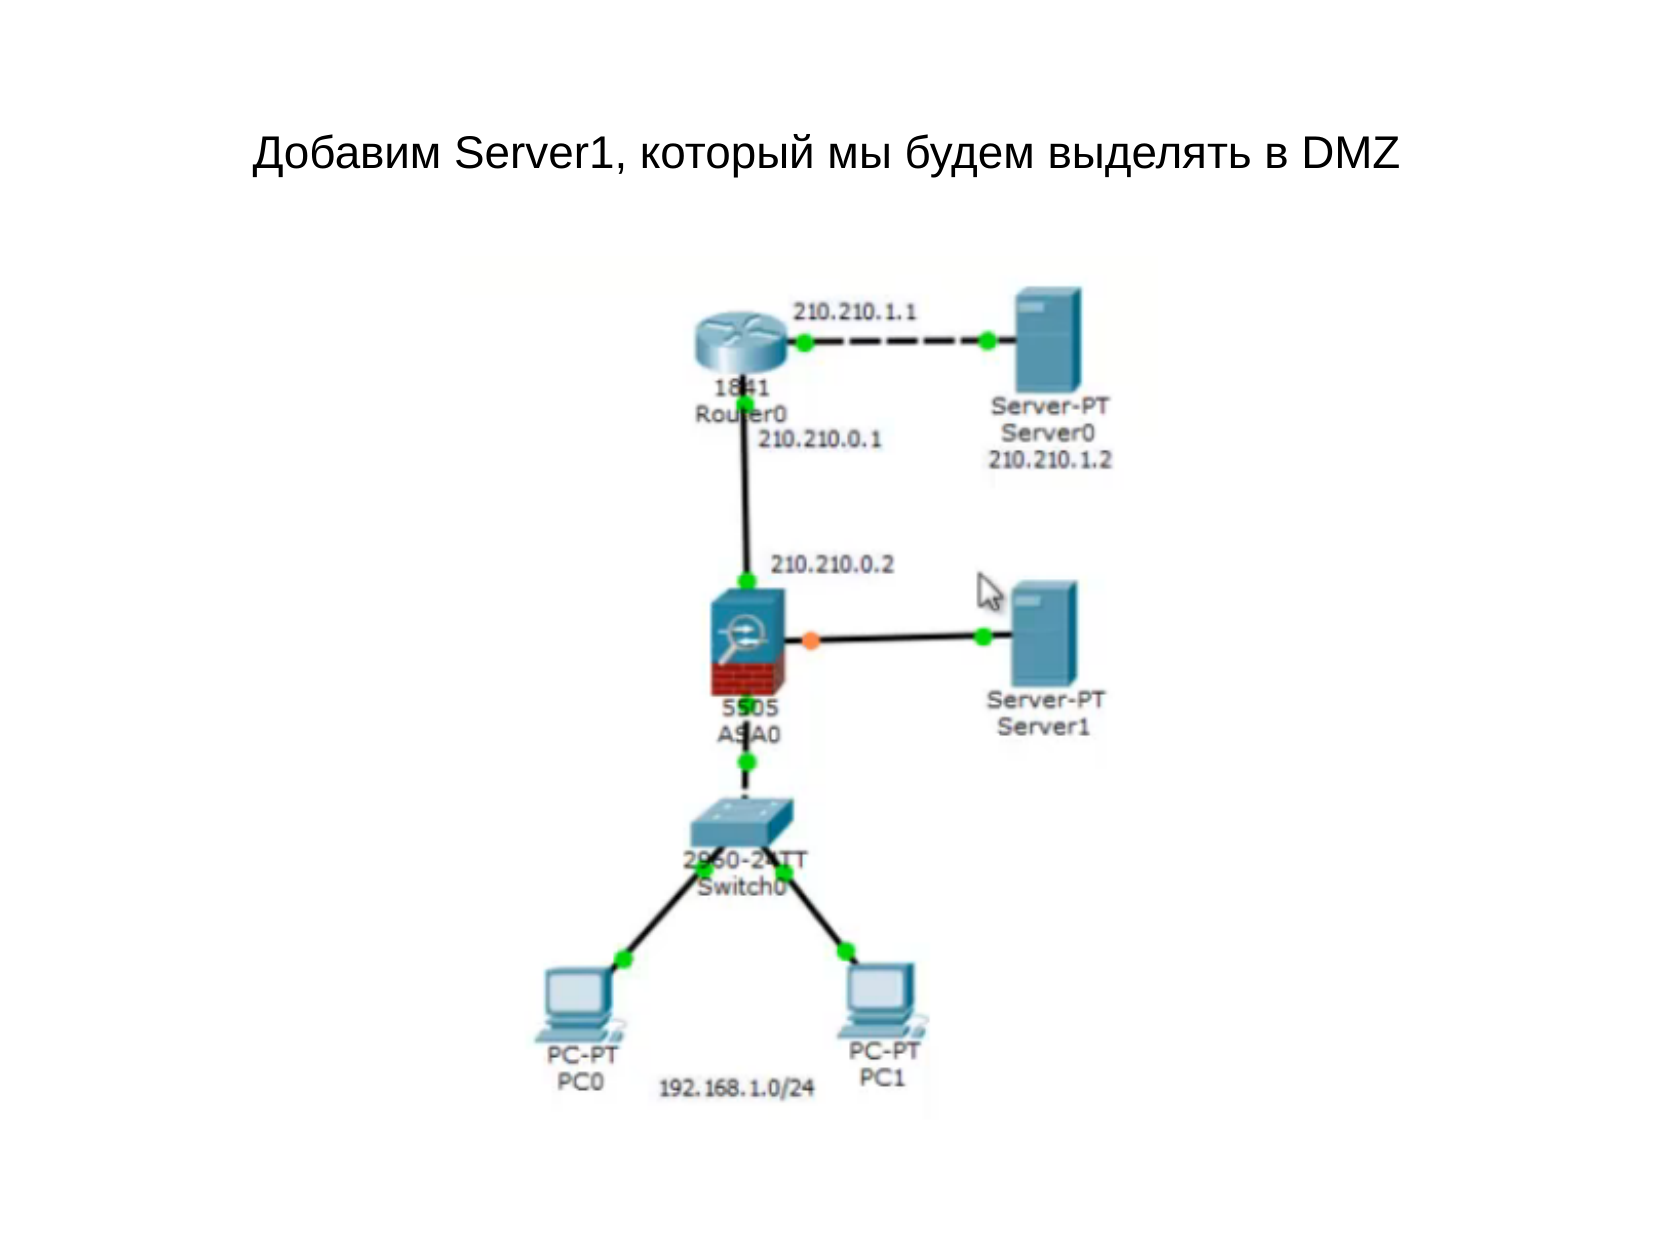

# Добавим Server1, который мы будем выделять в DMZ